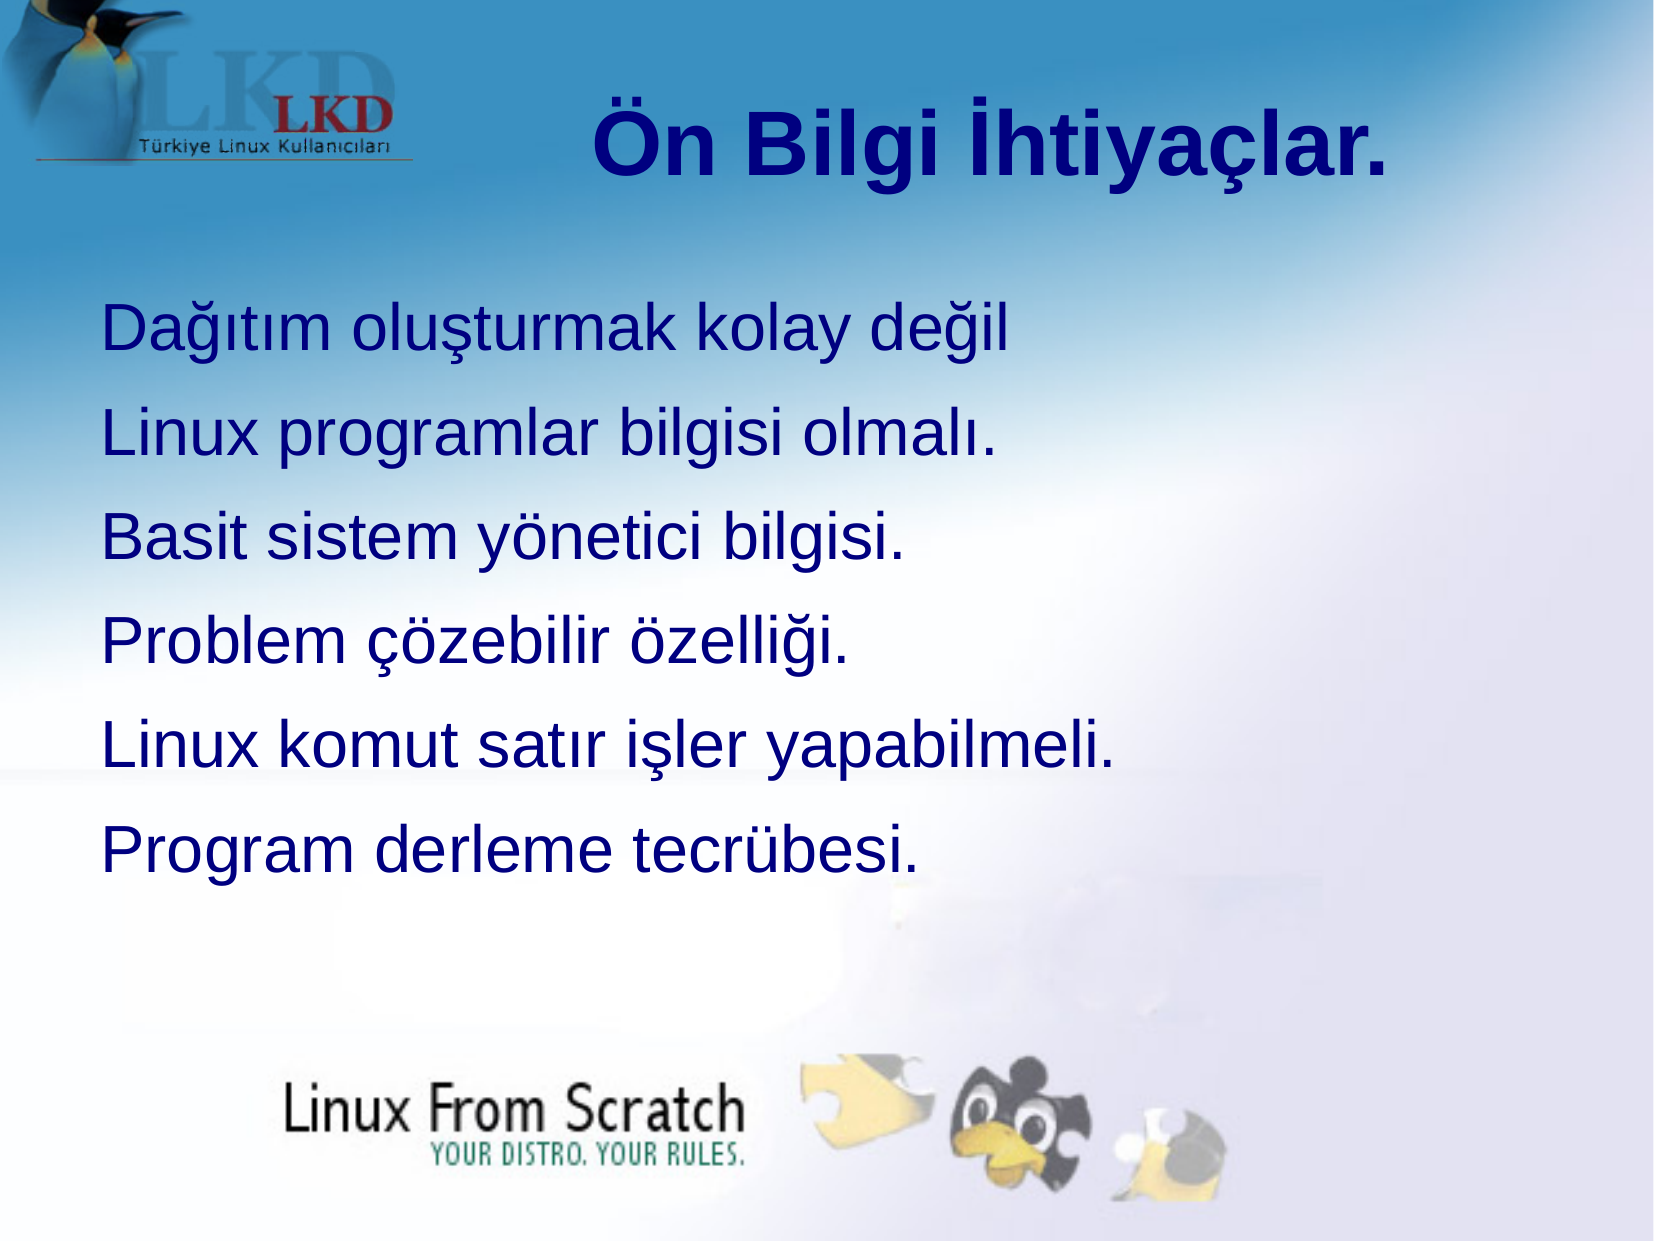

# Ön Bilgi İhtiyaçlar.
Dağıtım oluşturmak kolay değil
Linux programlar bilgisi olmalı.
Basit sistem yönetici bilgisi.
Problem çözebilir özelliği.
Linux komut satır işler yapabilmeli.
Program derleme tecrübesi.